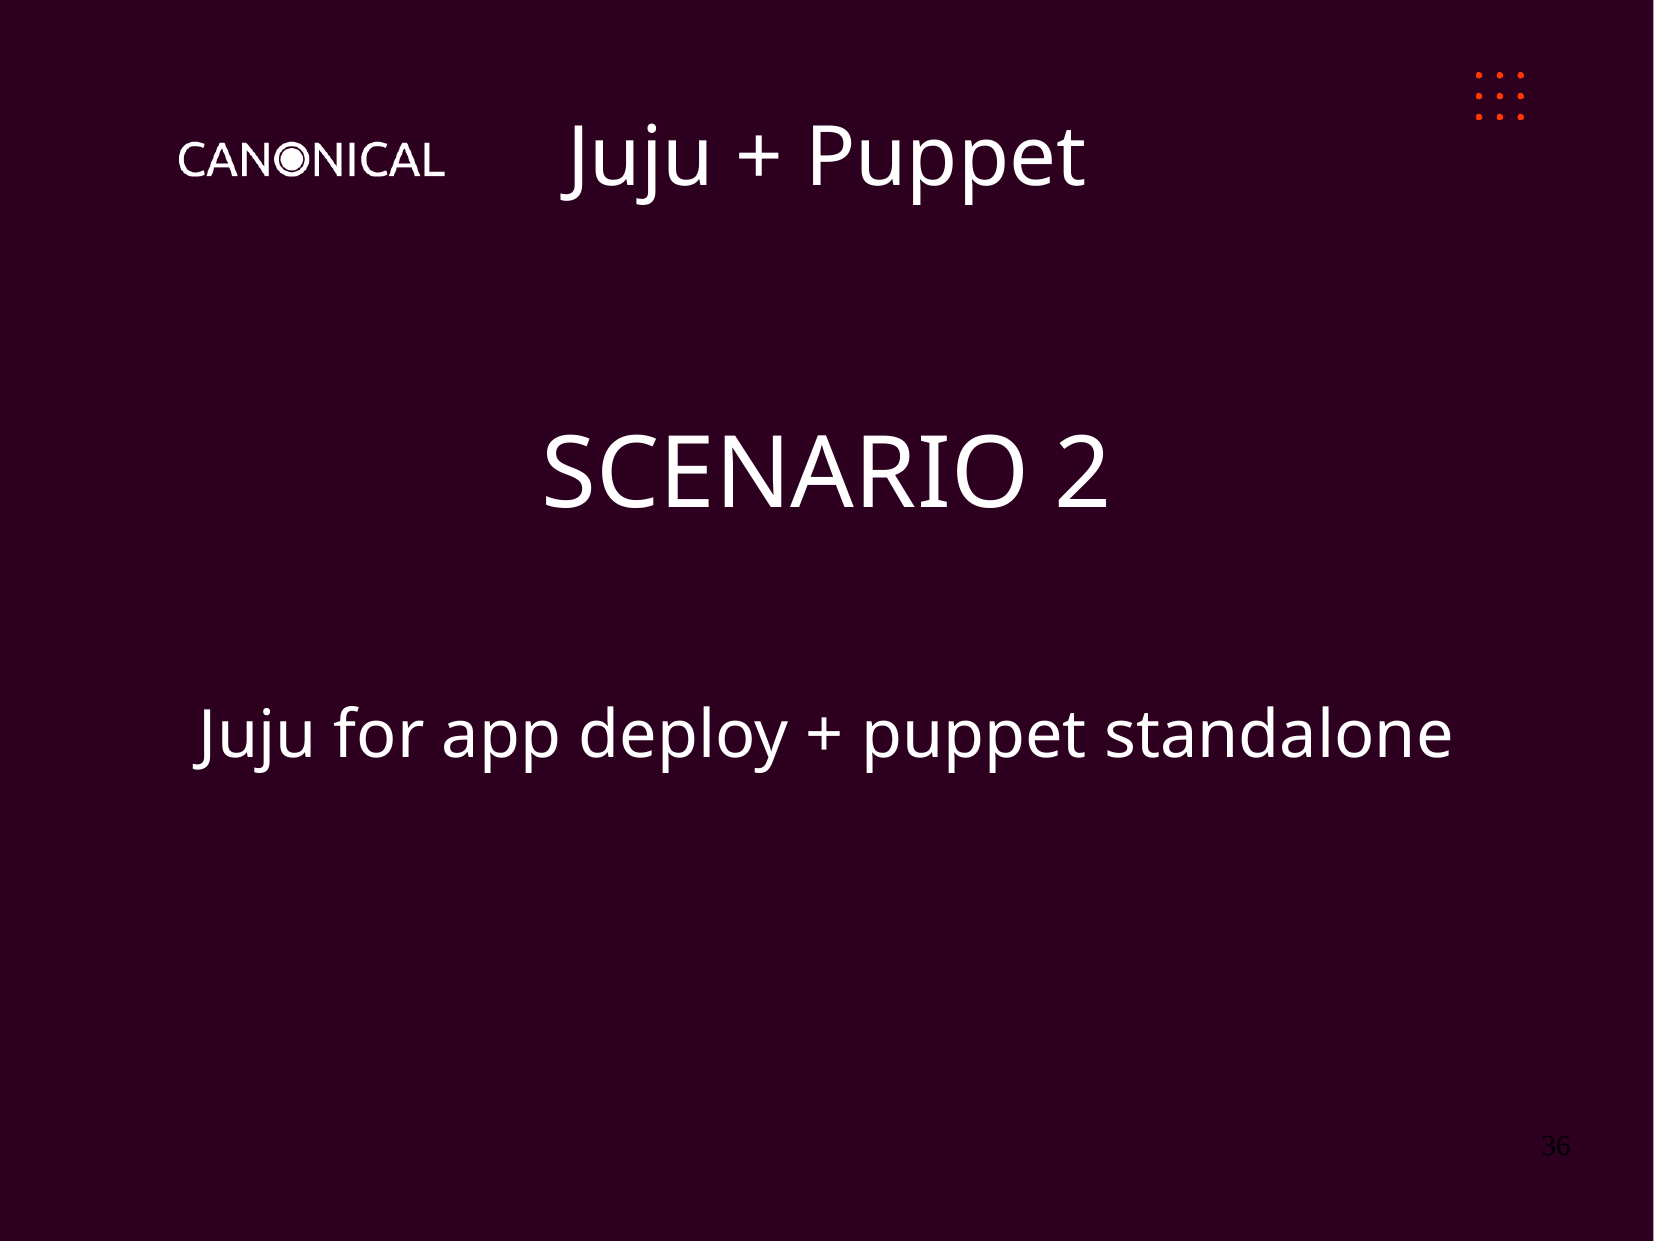

# Juju + Puppet
SCENARIO 2
Juju for app deploy + puppet standalone
36